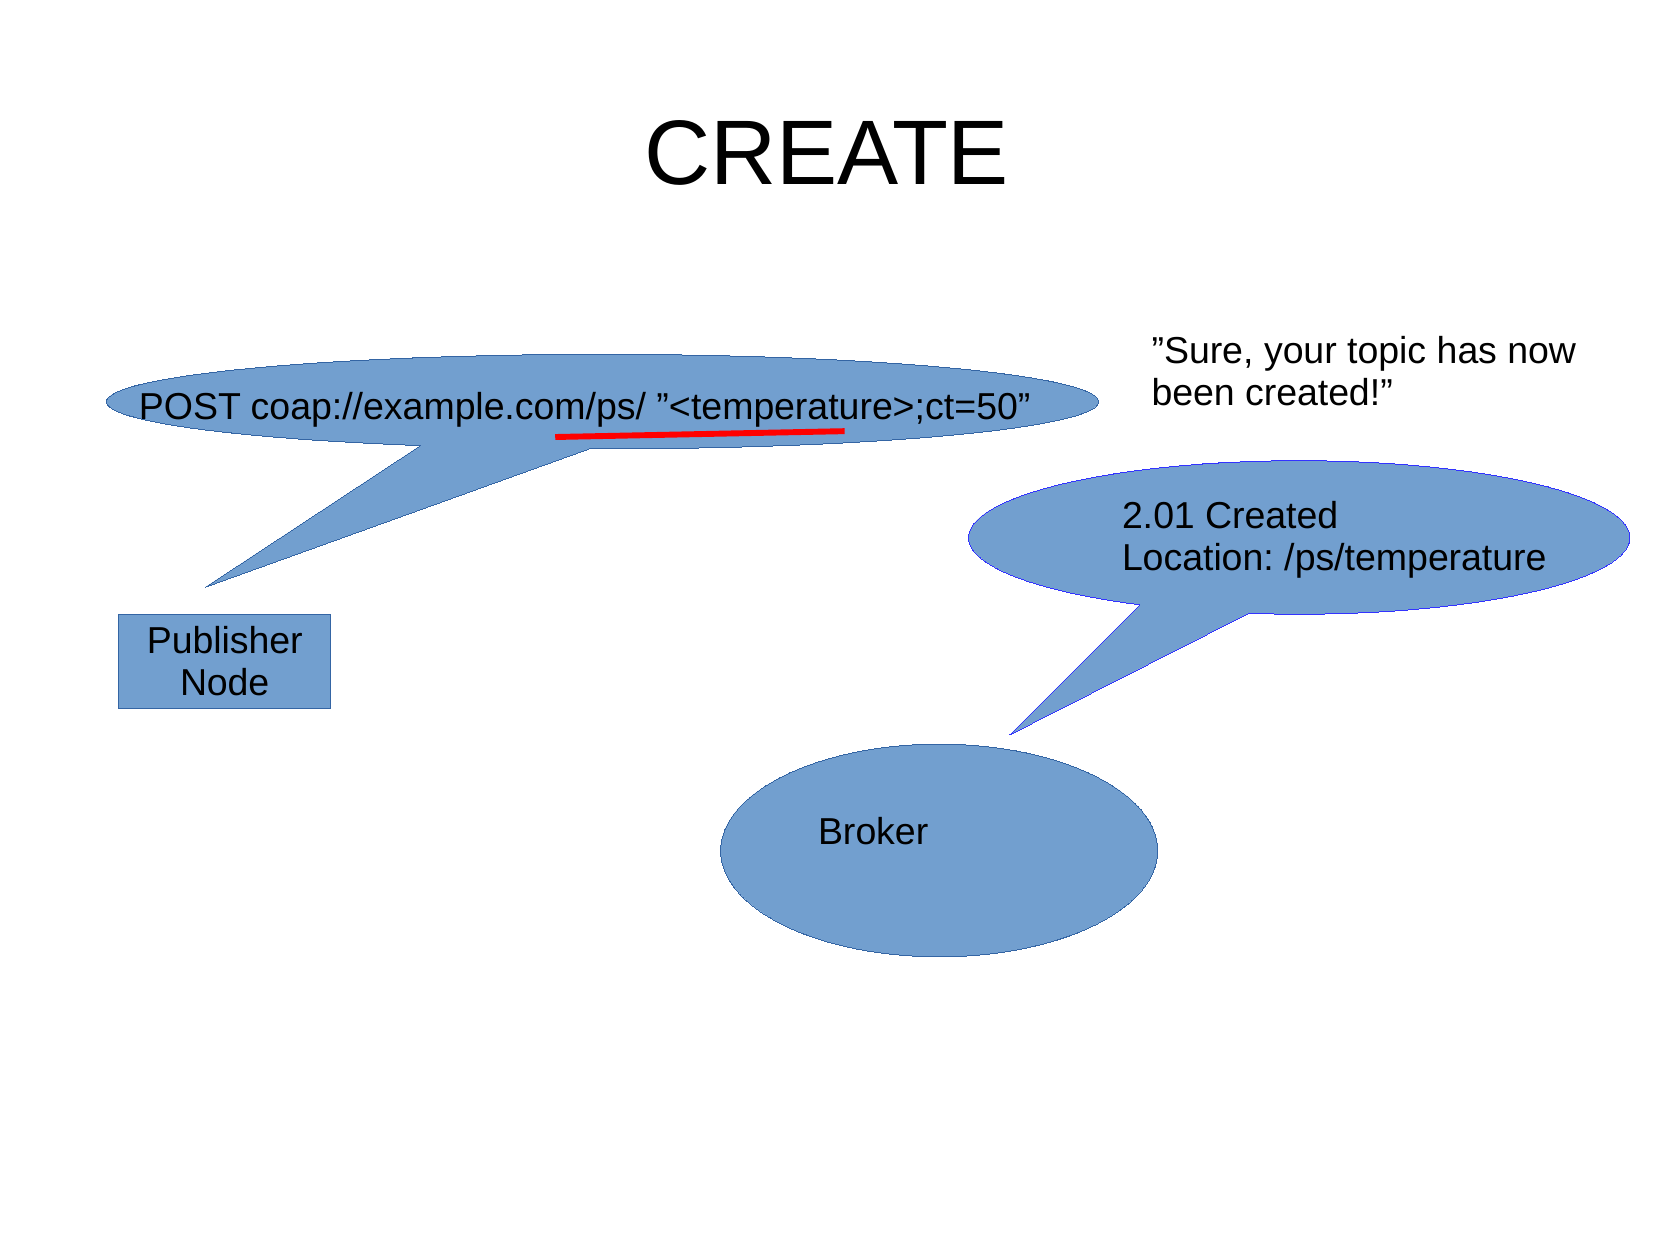

# CREATE
”Sure, your topic has now been created!”
POST coap://example.com/ps/ ”<temperature>;ct=50”
2.01 Created
Location: /ps/temperature
Publisher
Node
Broker